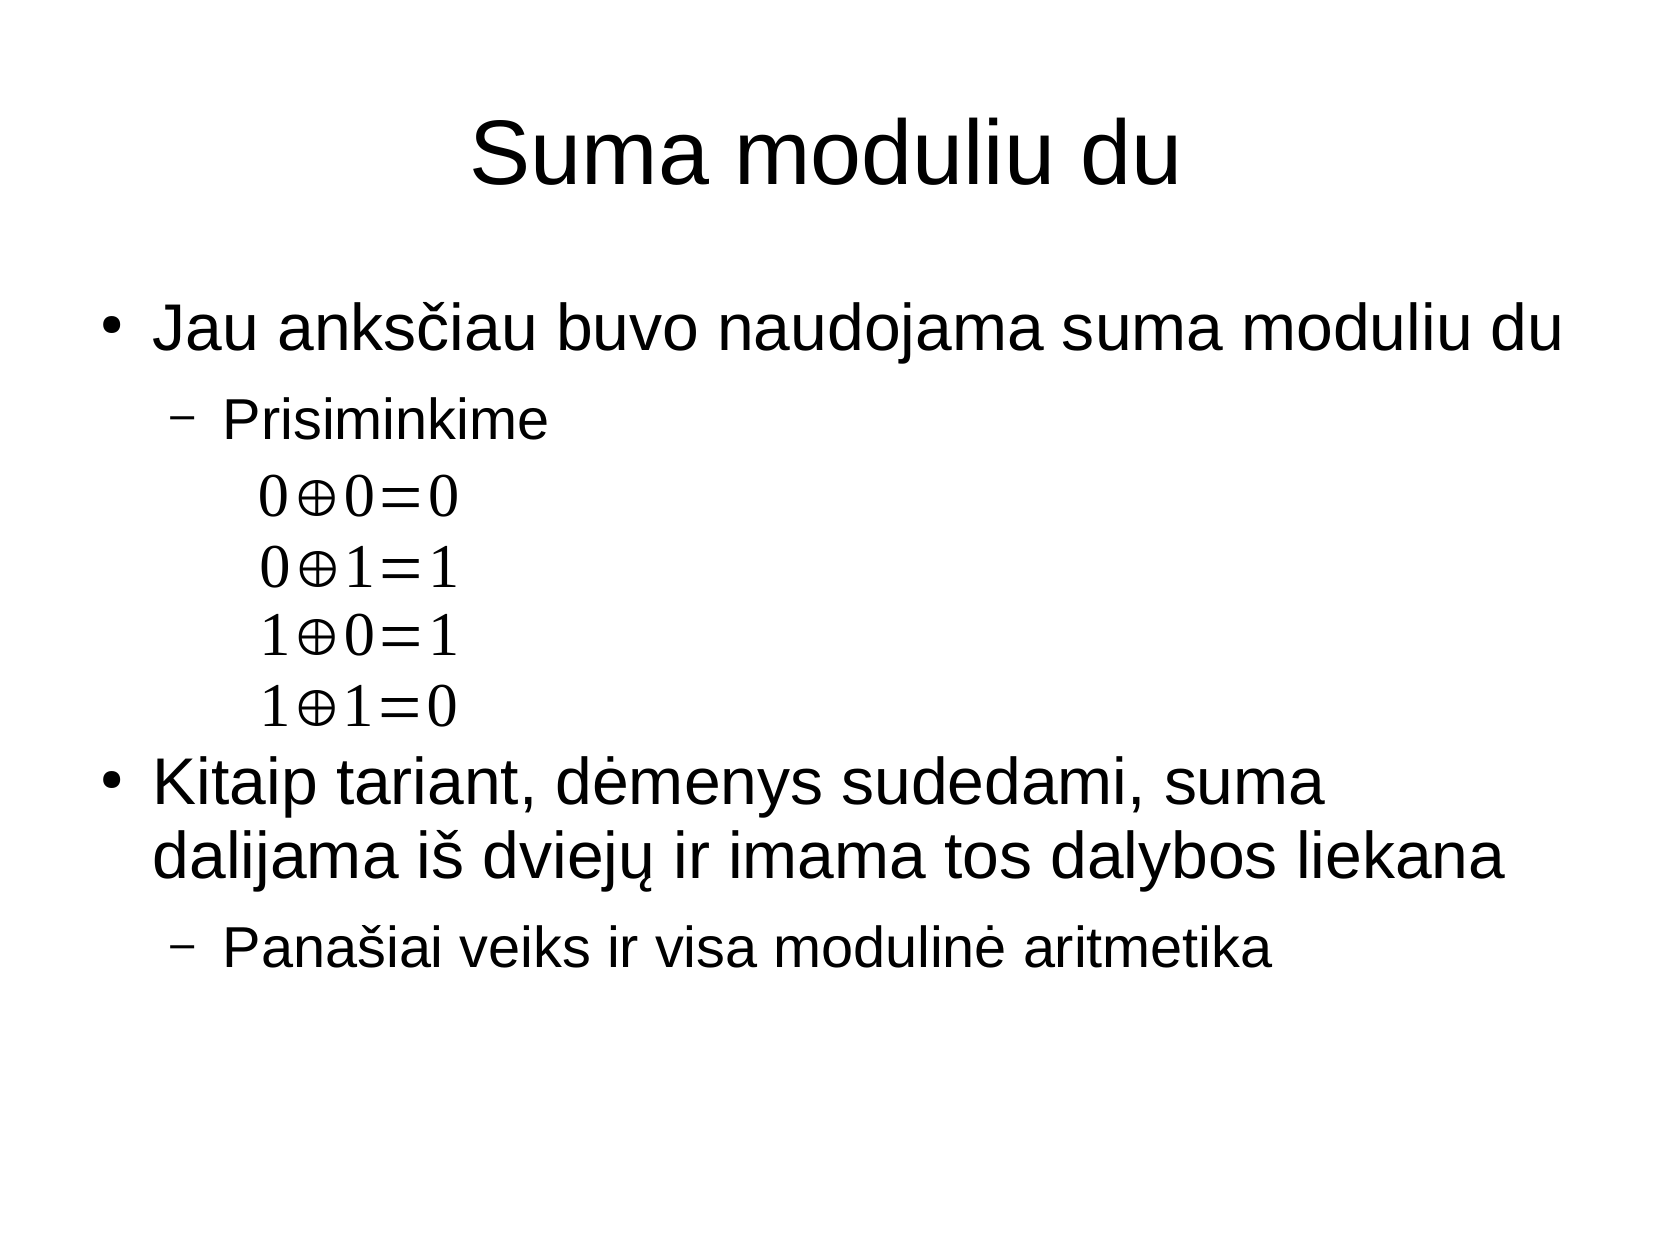

# Suma moduliu du
Jau anksčiau buvo naudojama suma moduliu du
Prisiminkime
Kitaip tariant, dėmenys sudedami, suma dalijama iš dviejų ir imama tos dalybos liekana
Panašiai veiks ir visa modulinė aritmetika